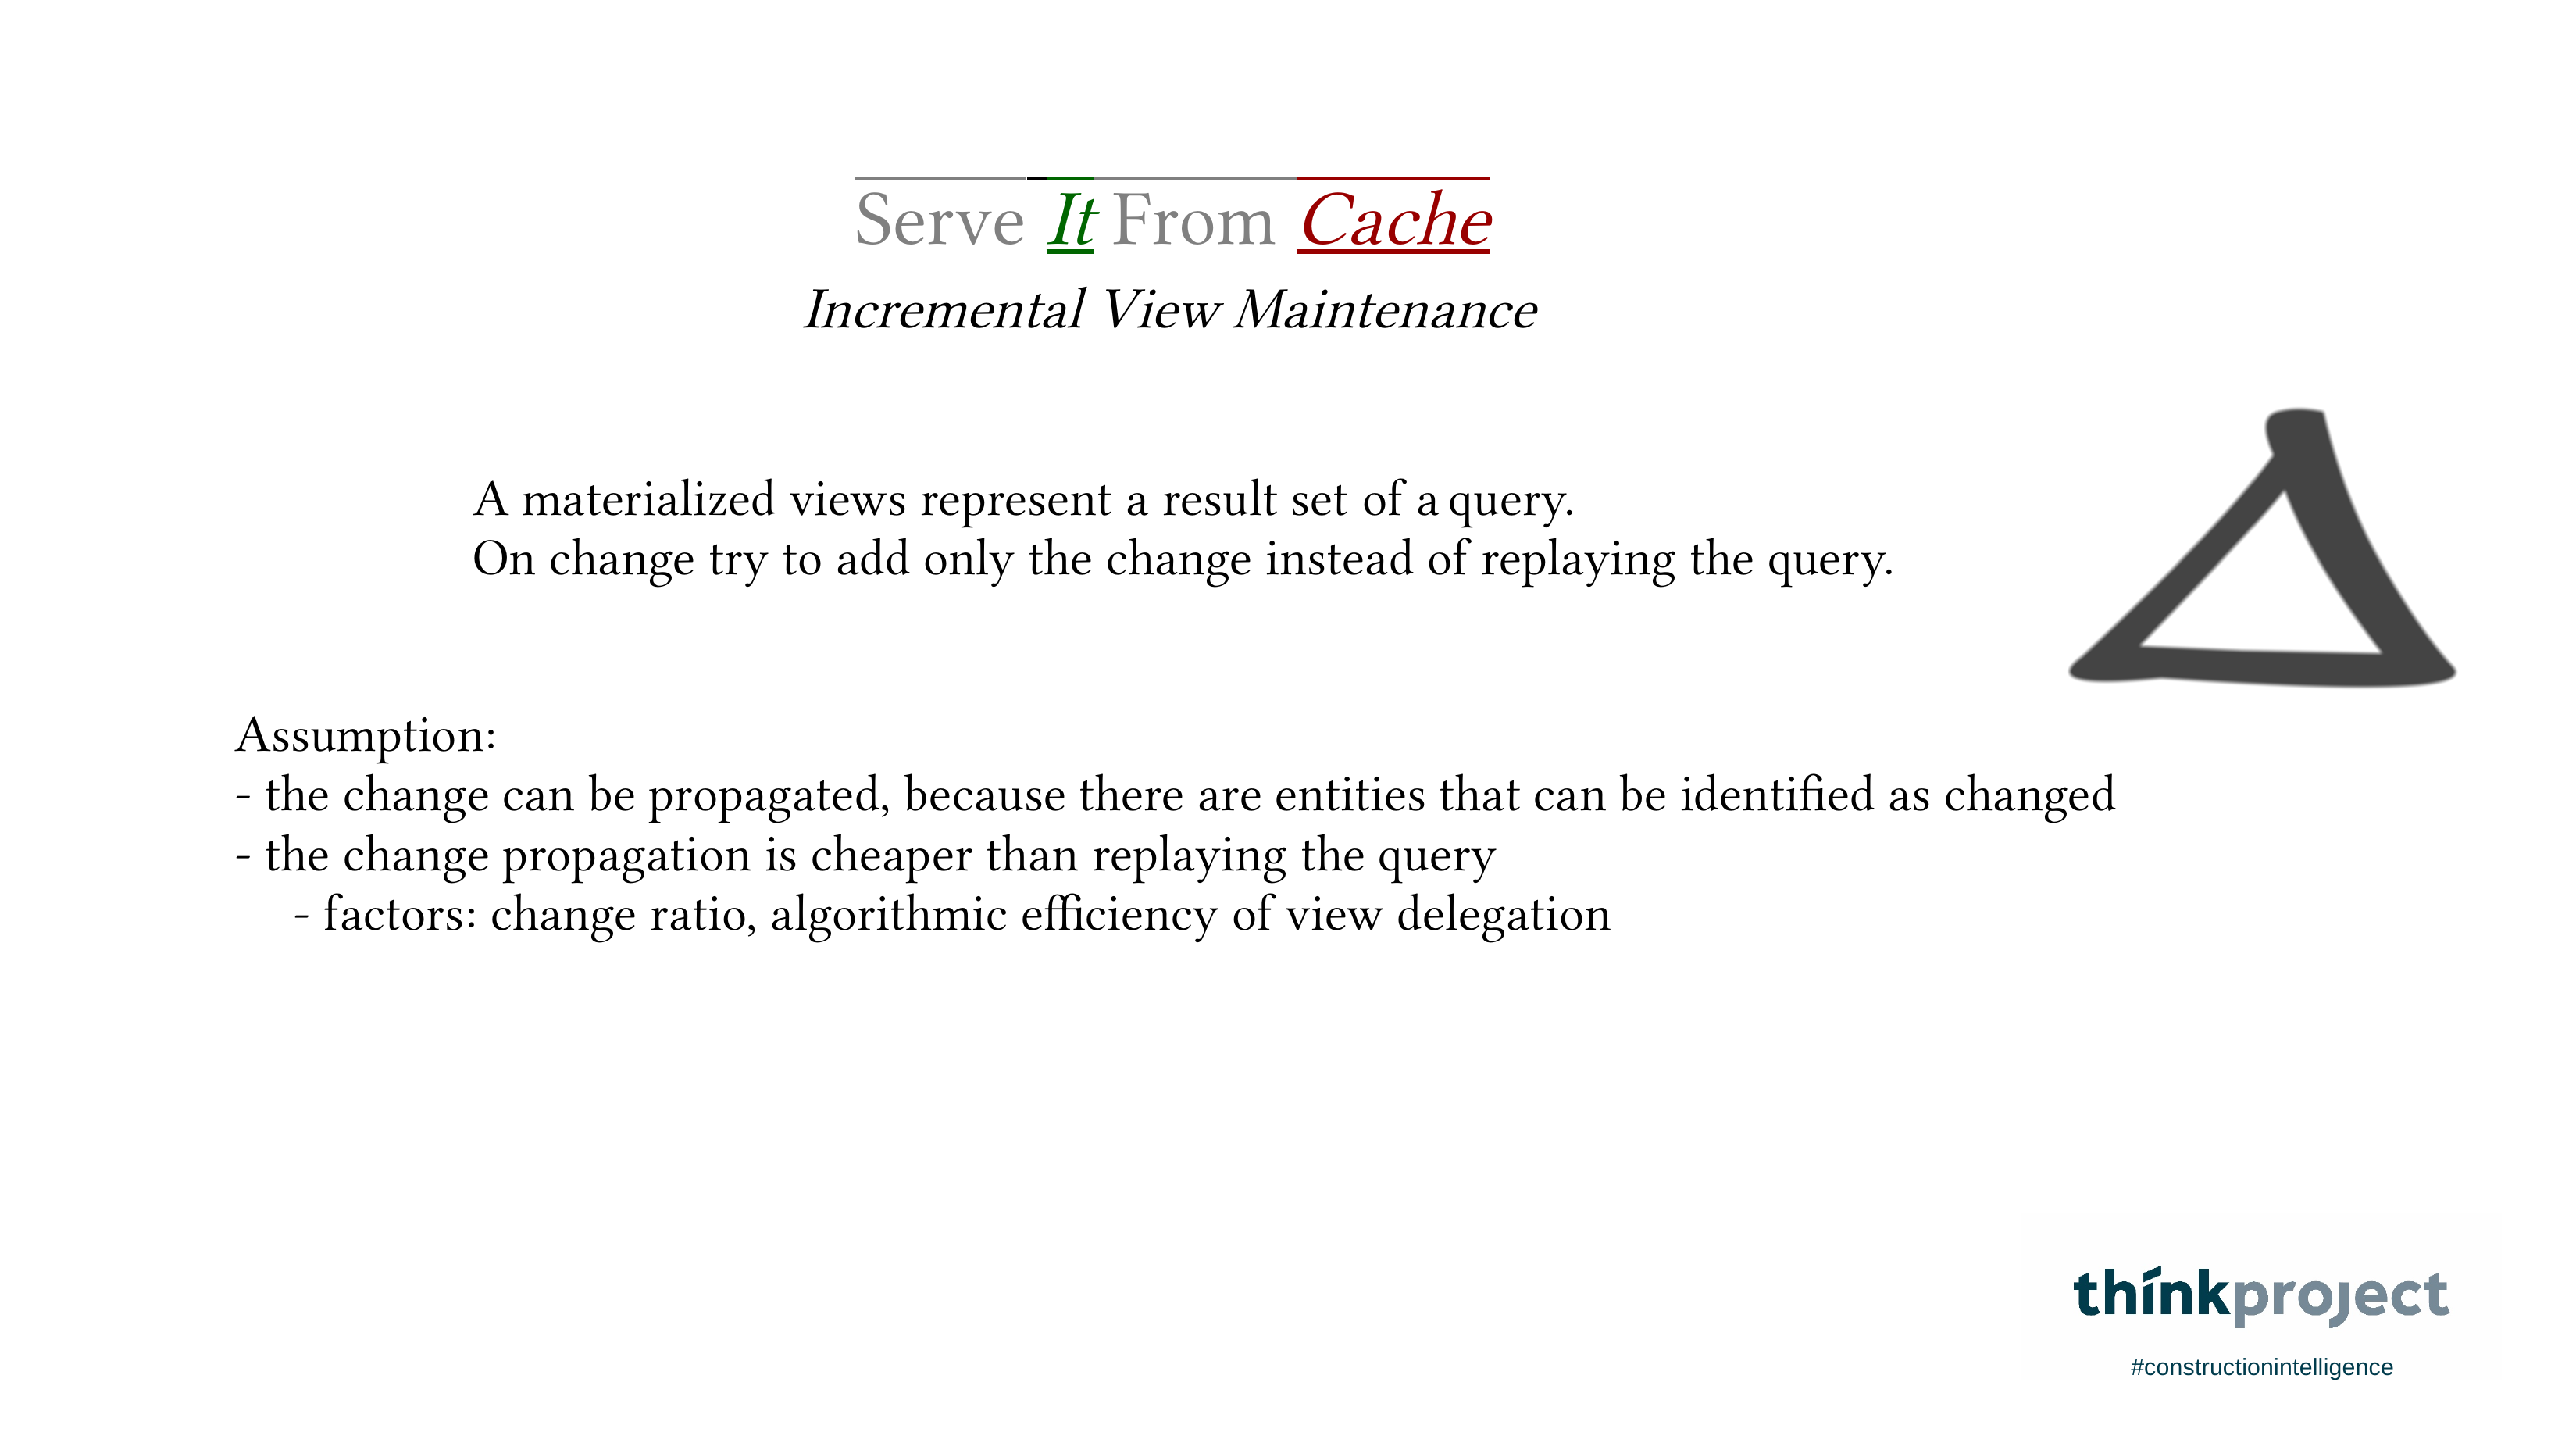

Serve It From Cache
Incremental View Maintenance
A materialized views represent a result set of a query.
On change try to add only the change instead of replaying the query.
Assumption:
- the change can be propagated, because there are entities that can be identified as changed
- the change propagation is cheaper than replaying the query
	- factors: change ratio, algorithmic efficiency of view delegation